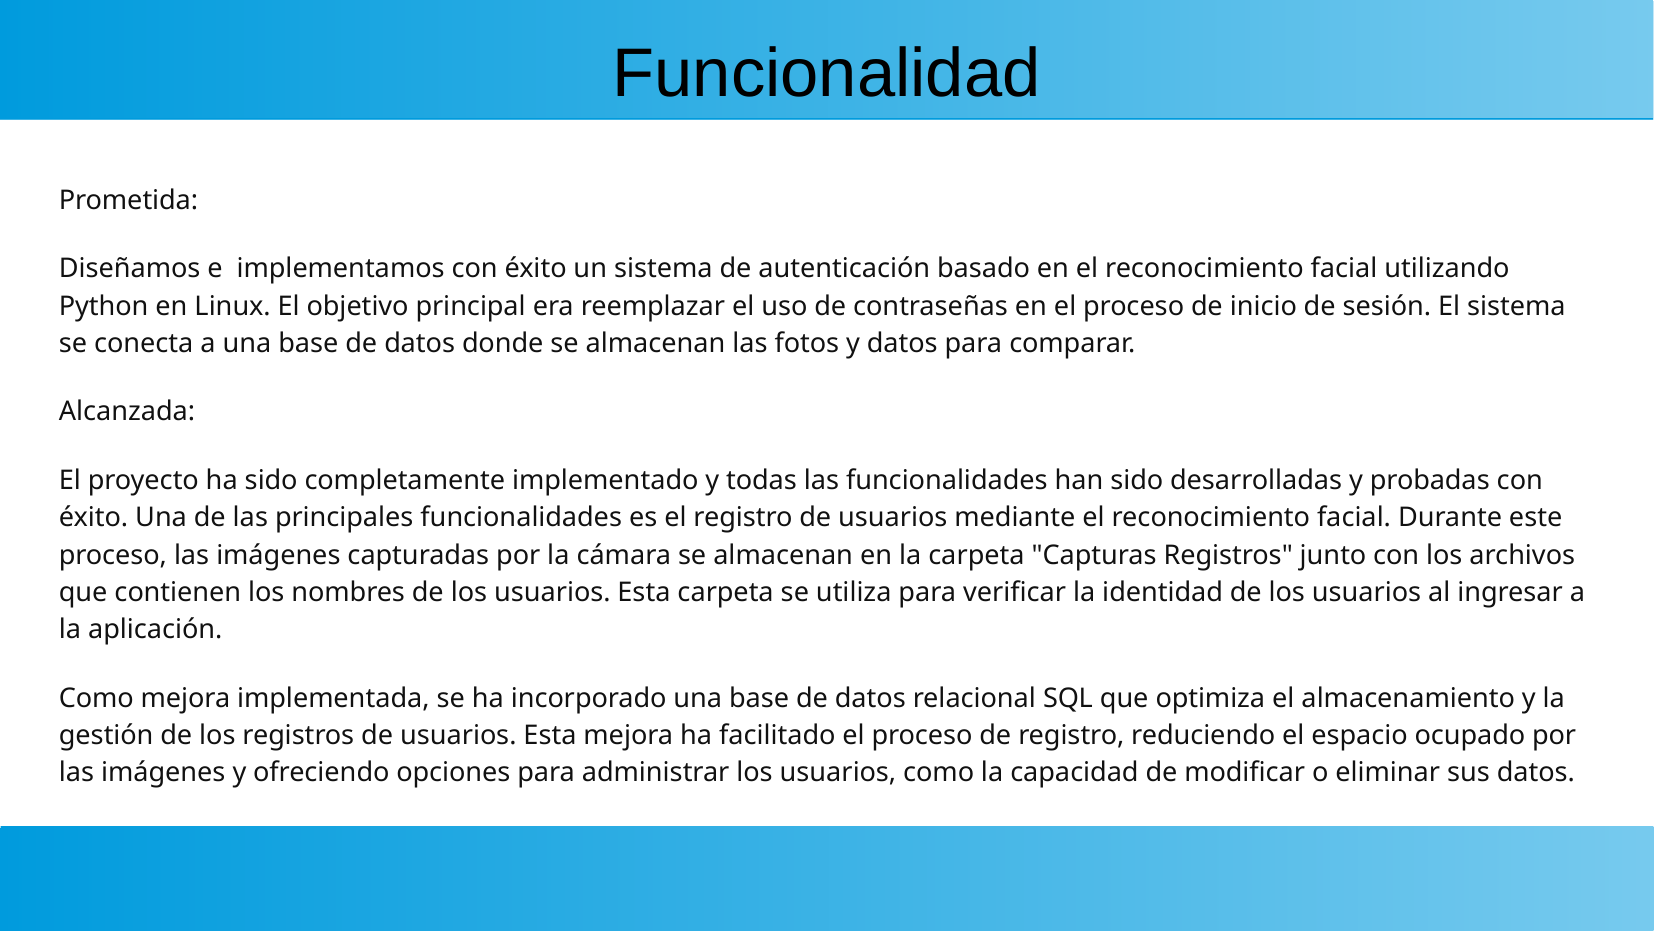

# Funcionalidad
Prometida:
Diseñamos e implementamos con éxito un sistema de autenticación basado en el reconocimiento facial utilizando Python en Linux. El objetivo principal era reemplazar el uso de contraseñas en el proceso de inicio de sesión. El sistema se conecta a una base de datos donde se almacenan las fotos y datos para comparar.
Alcanzada:
El proyecto ha sido completamente implementado y todas las funcionalidades han sido desarrolladas y probadas con éxito. Una de las principales funcionalidades es el registro de usuarios mediante el reconocimiento facial. Durante este proceso, las imágenes capturadas por la cámara se almacenan en la carpeta "Capturas Registros" junto con los archivos que contienen los nombres de los usuarios. Esta carpeta se utiliza para verificar la identidad de los usuarios al ingresar a la aplicación.
Como mejora implementada, se ha incorporado una base de datos relacional SQL que optimiza el almacenamiento y la gestión de los registros de usuarios. Esta mejora ha facilitado el proceso de registro, reduciendo el espacio ocupado por las imágenes y ofreciendo opciones para administrar los usuarios, como la capacidad de modificar o eliminar sus datos.